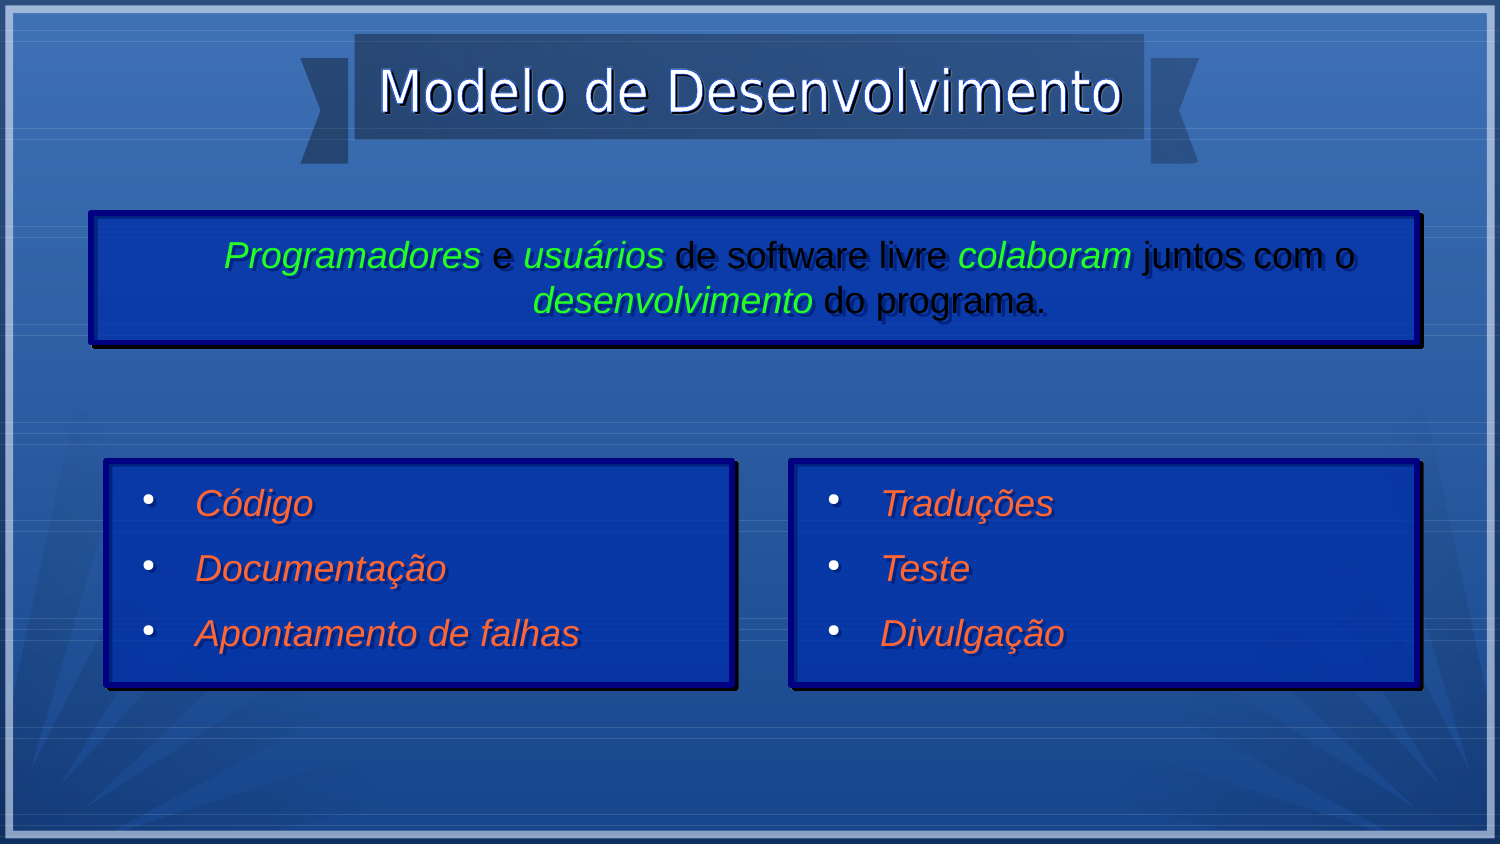

# Modelo de Desenvolvimento
Programadores e usuários de software livre colaboram juntos com o desenvolvimento do programa.
Código
Documentação
Apontamento de falhas
Traduções
Teste
Divulgação